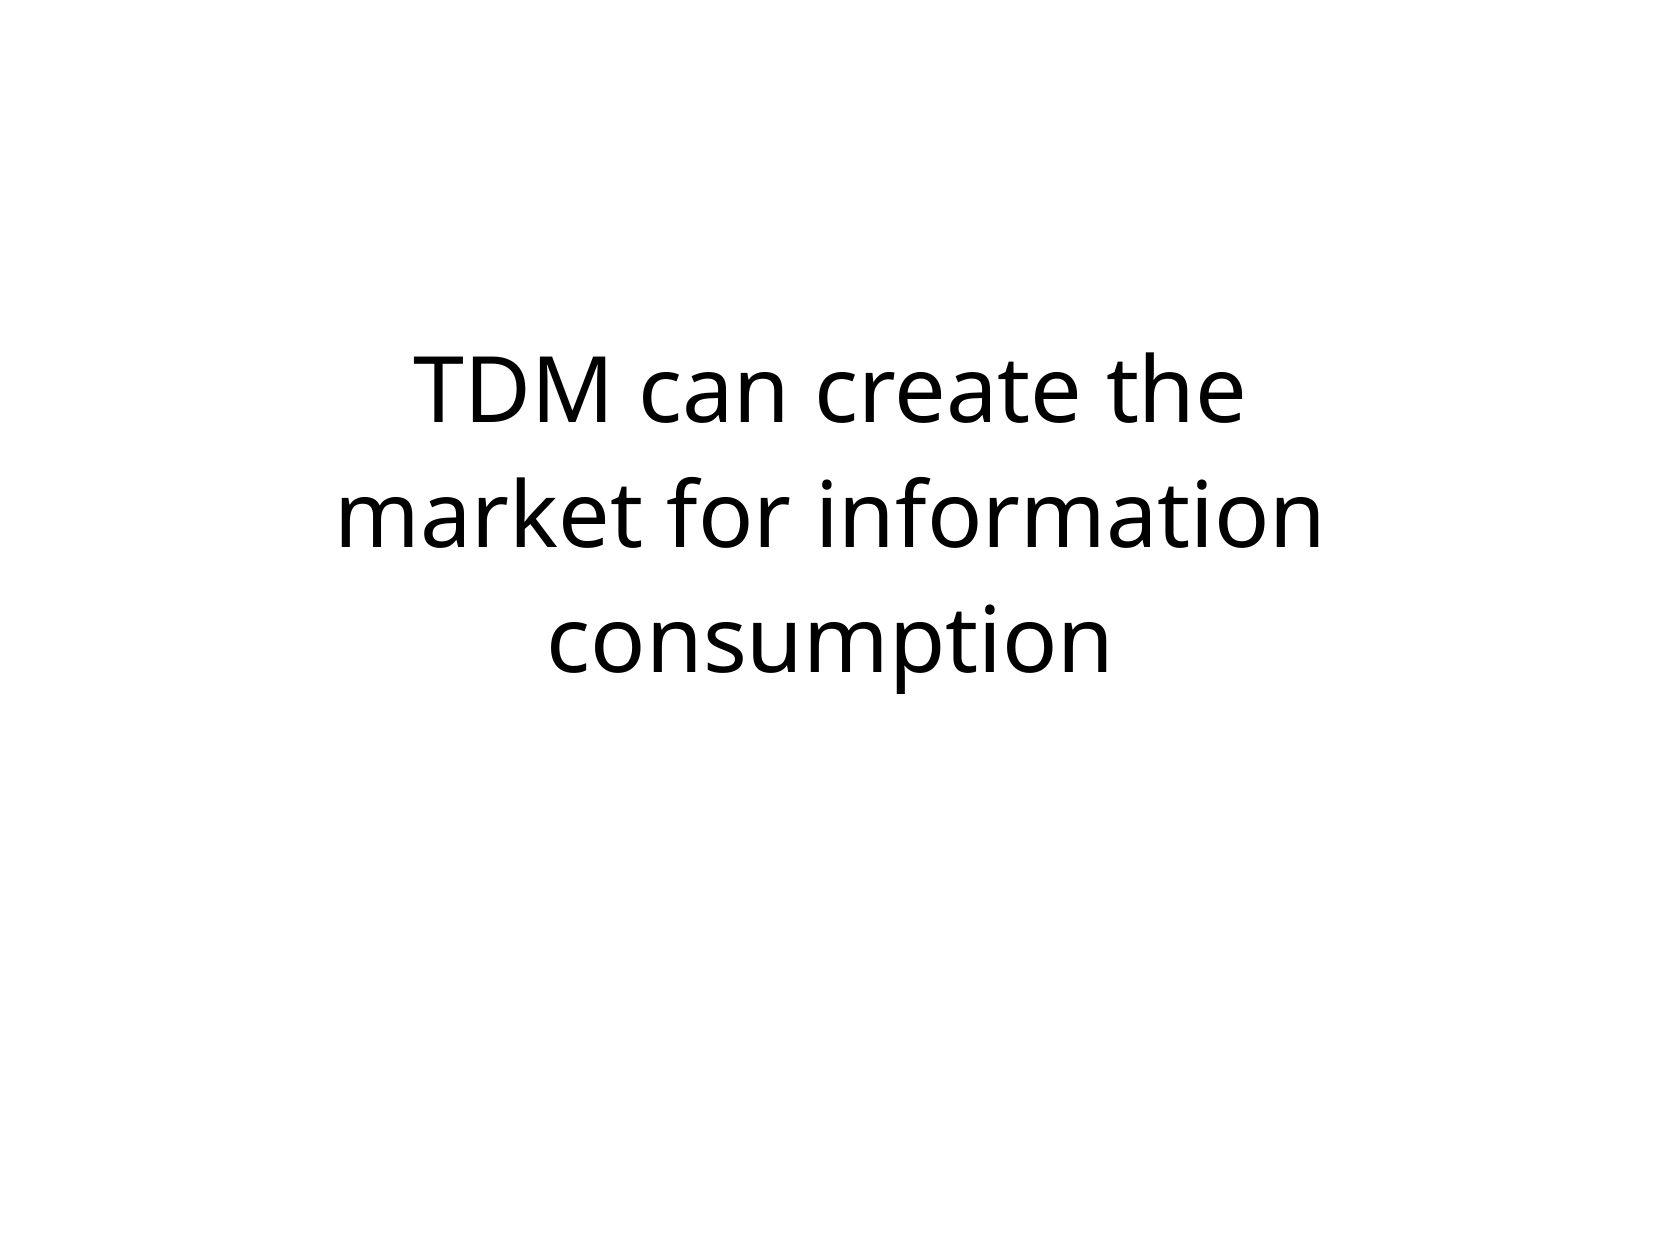

# TDM can create the market for information consumption